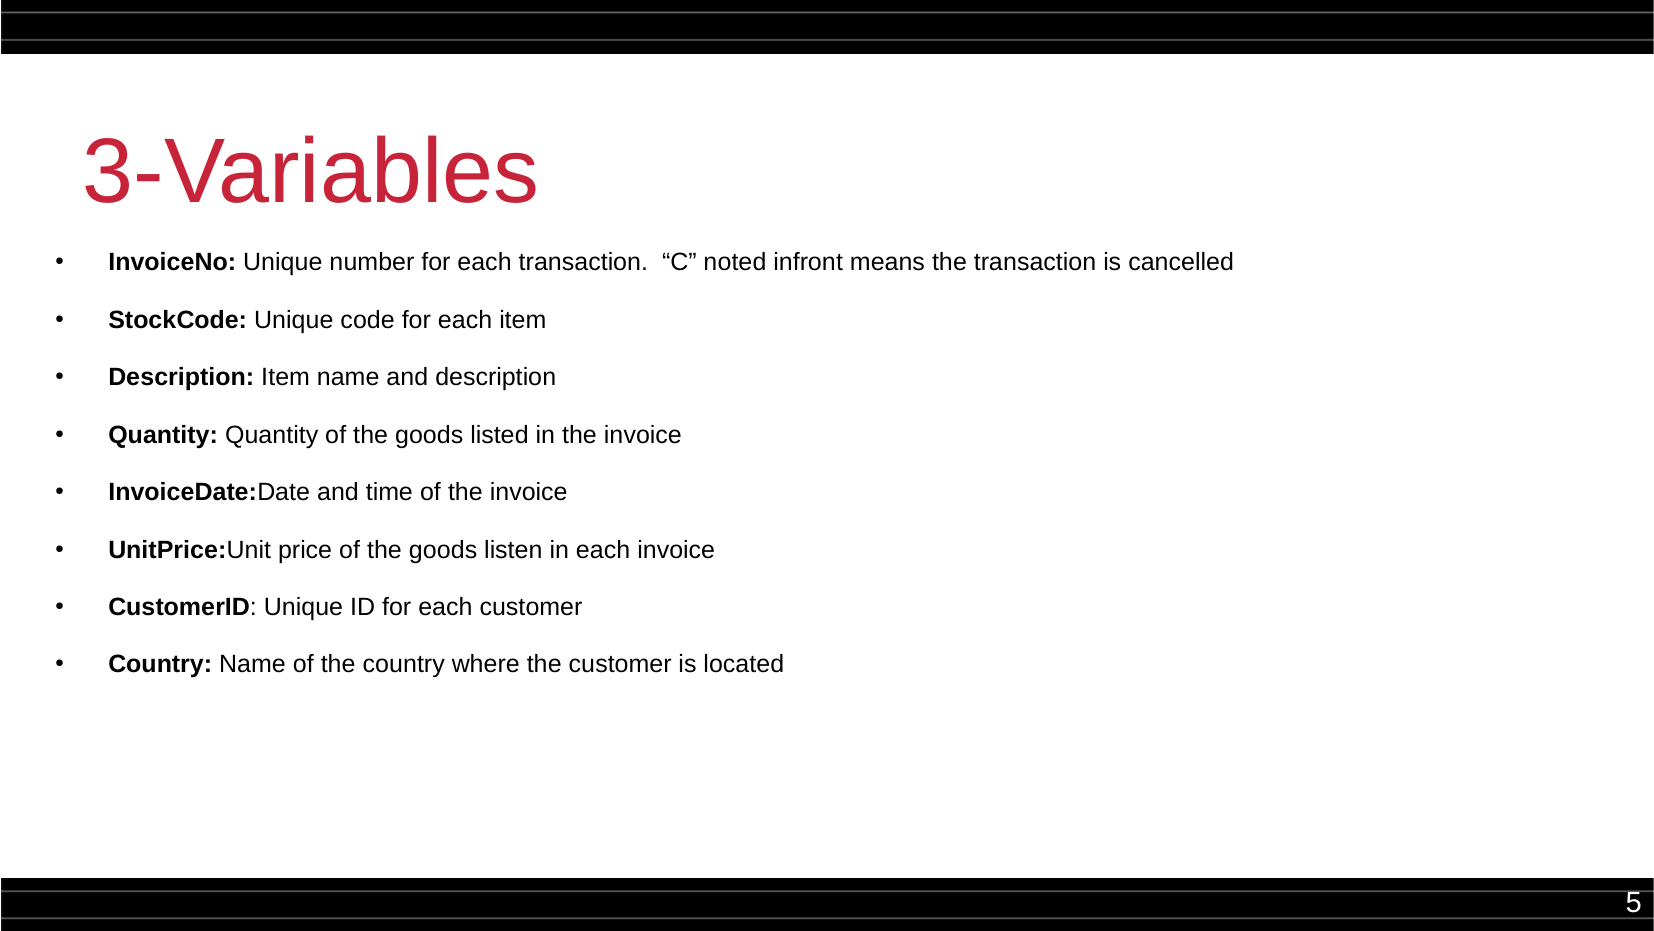

# 3-Variables
InvoiceNo: Unique number for each transaction. “C” noted infront means the transaction is cancelled
StockCode: Unique code for each item
Description: Item name and description
Quantity: Quantity of the goods listed in the invoice
InvoiceDate:Date and time of the invoice
UnitPrice:Unit price of the goods listen in each invoice
CustomerID: Unique ID for each customer
Country: Name of the country where the customer is located